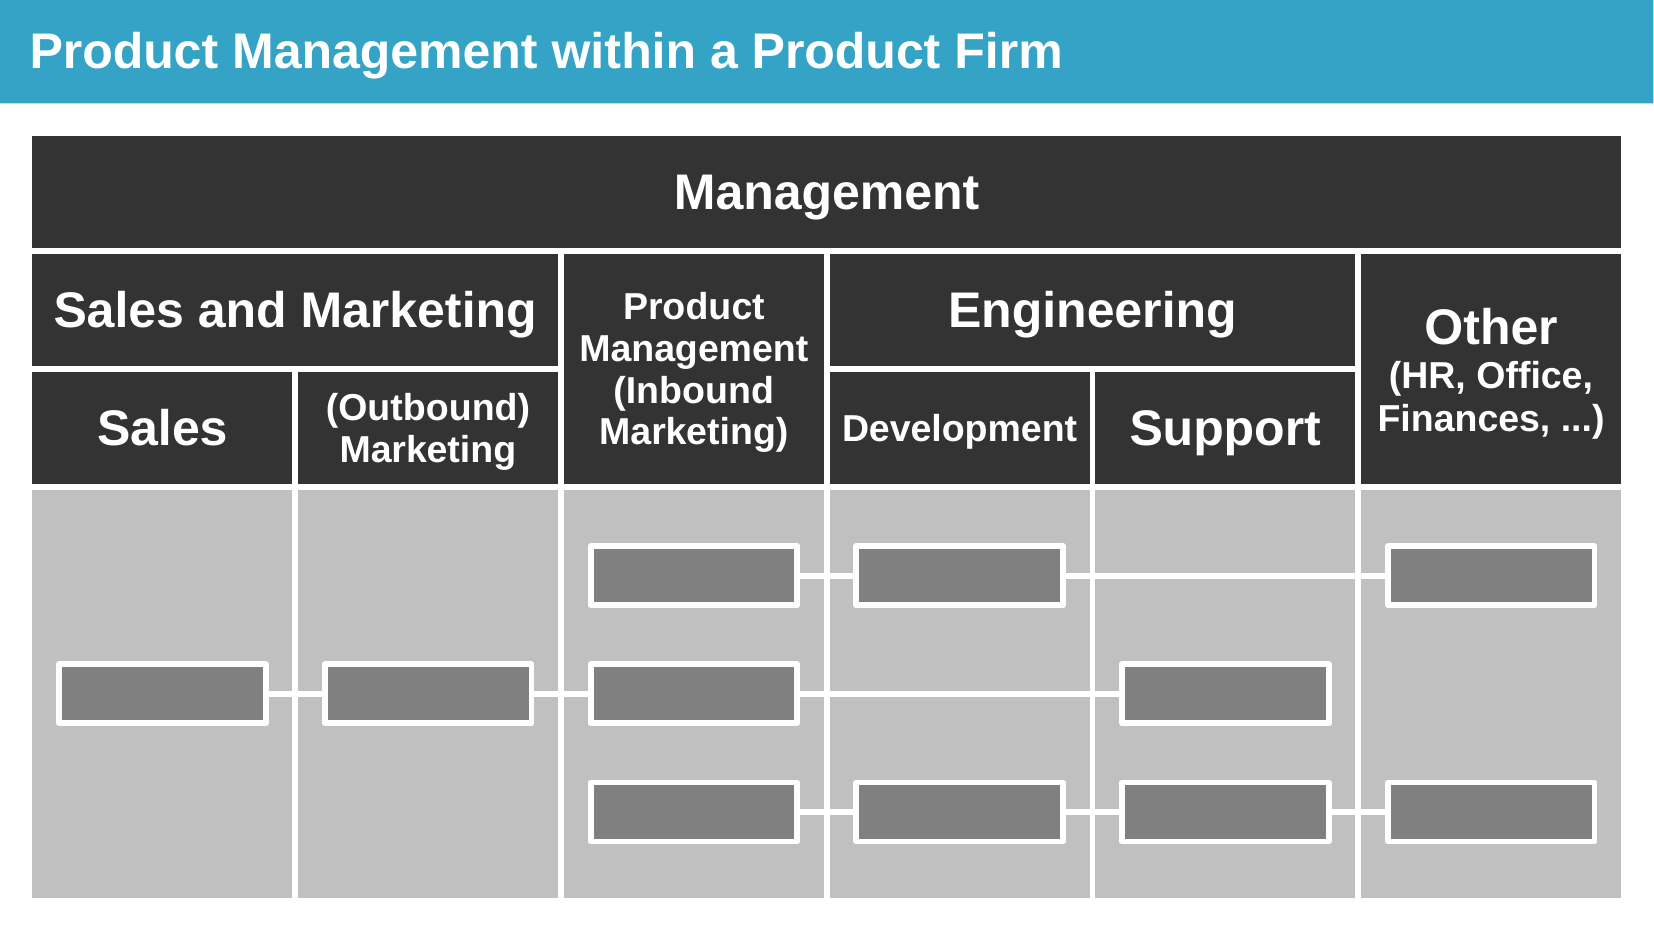

# Product Management within a Product Firm
Management
Sales and Marketing
Product
Management
(Inbound
Marketing)
Engineering
Other
(HR, Office, Finances, ...)
Sales
(Outbound)
Marketing
Development
Support
Software Product Management
16
© 2018 Dirk Riehle - Some Rights Reserved